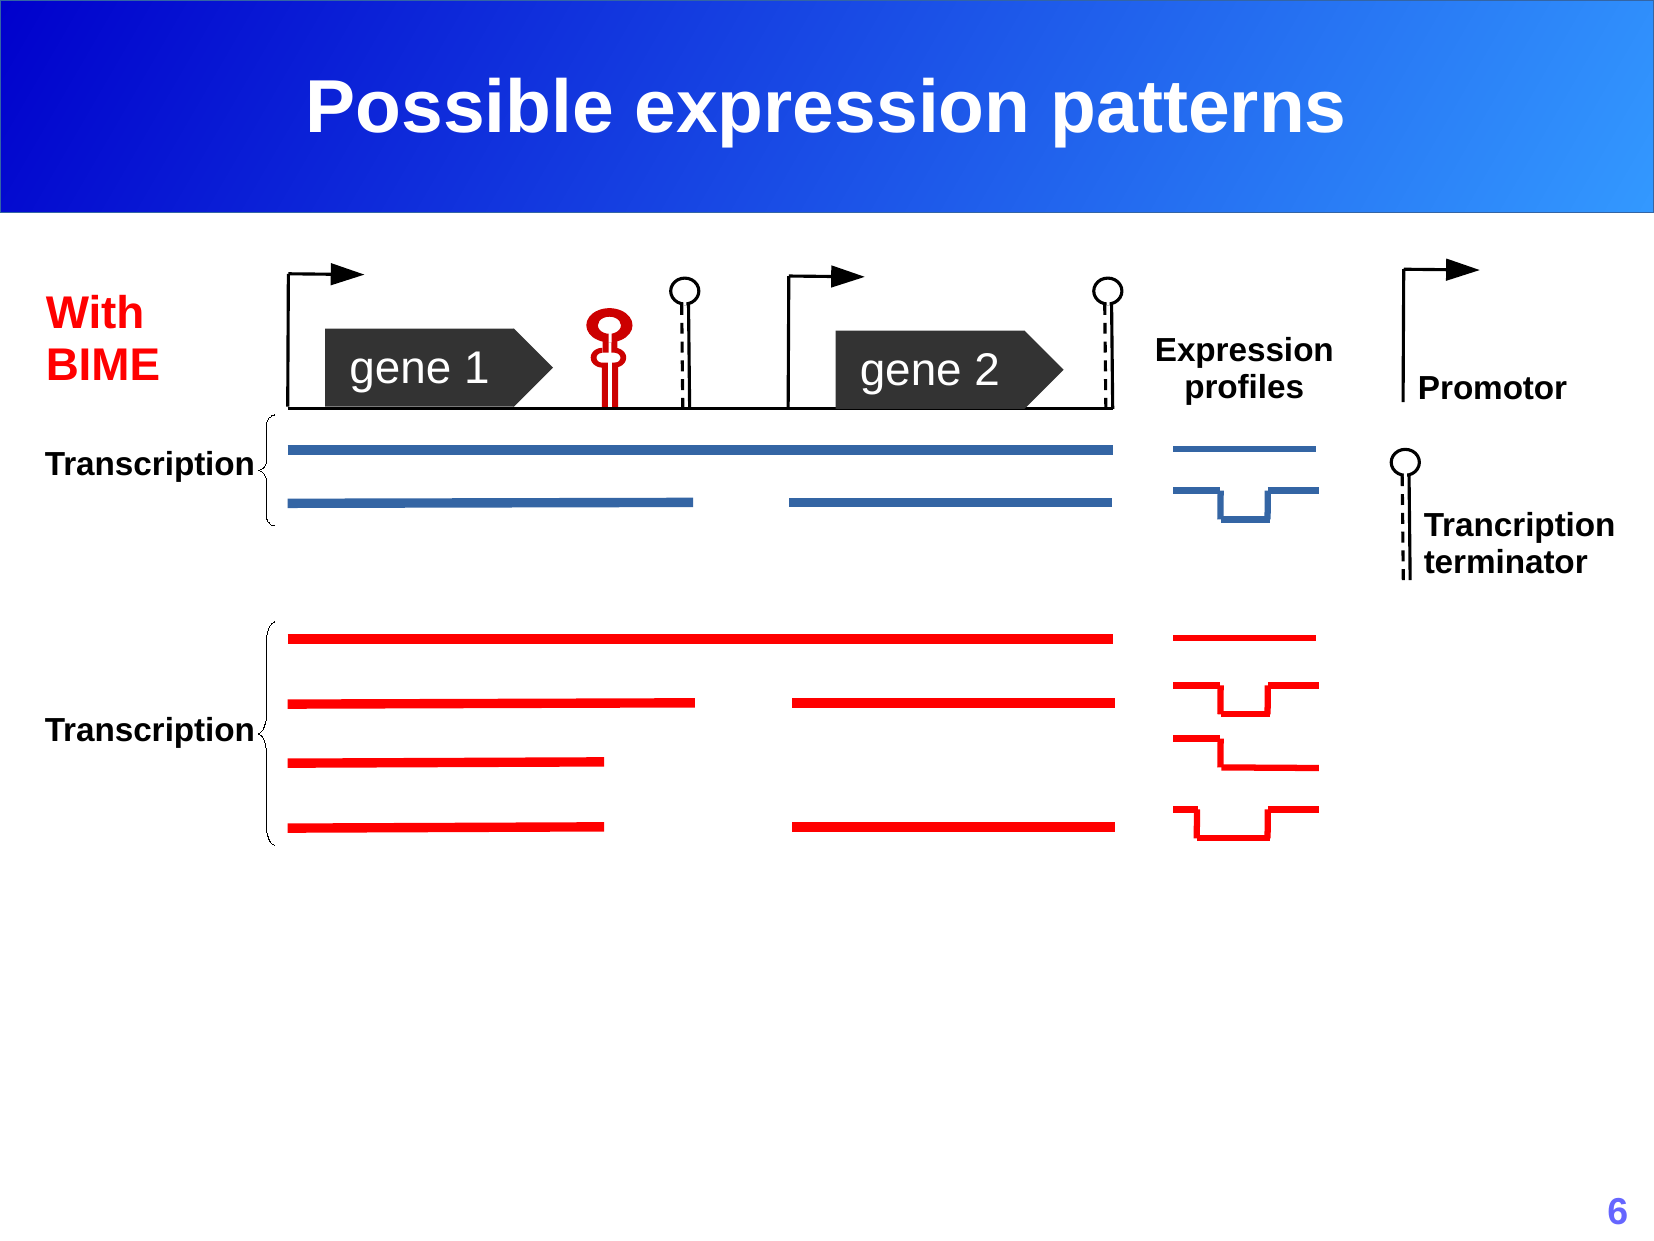

# Possible expression patterns
With BIME
Expression
profiles
gene 1
gene 2
Promotor
Transcription
Trancription
terminator
Transcription
6